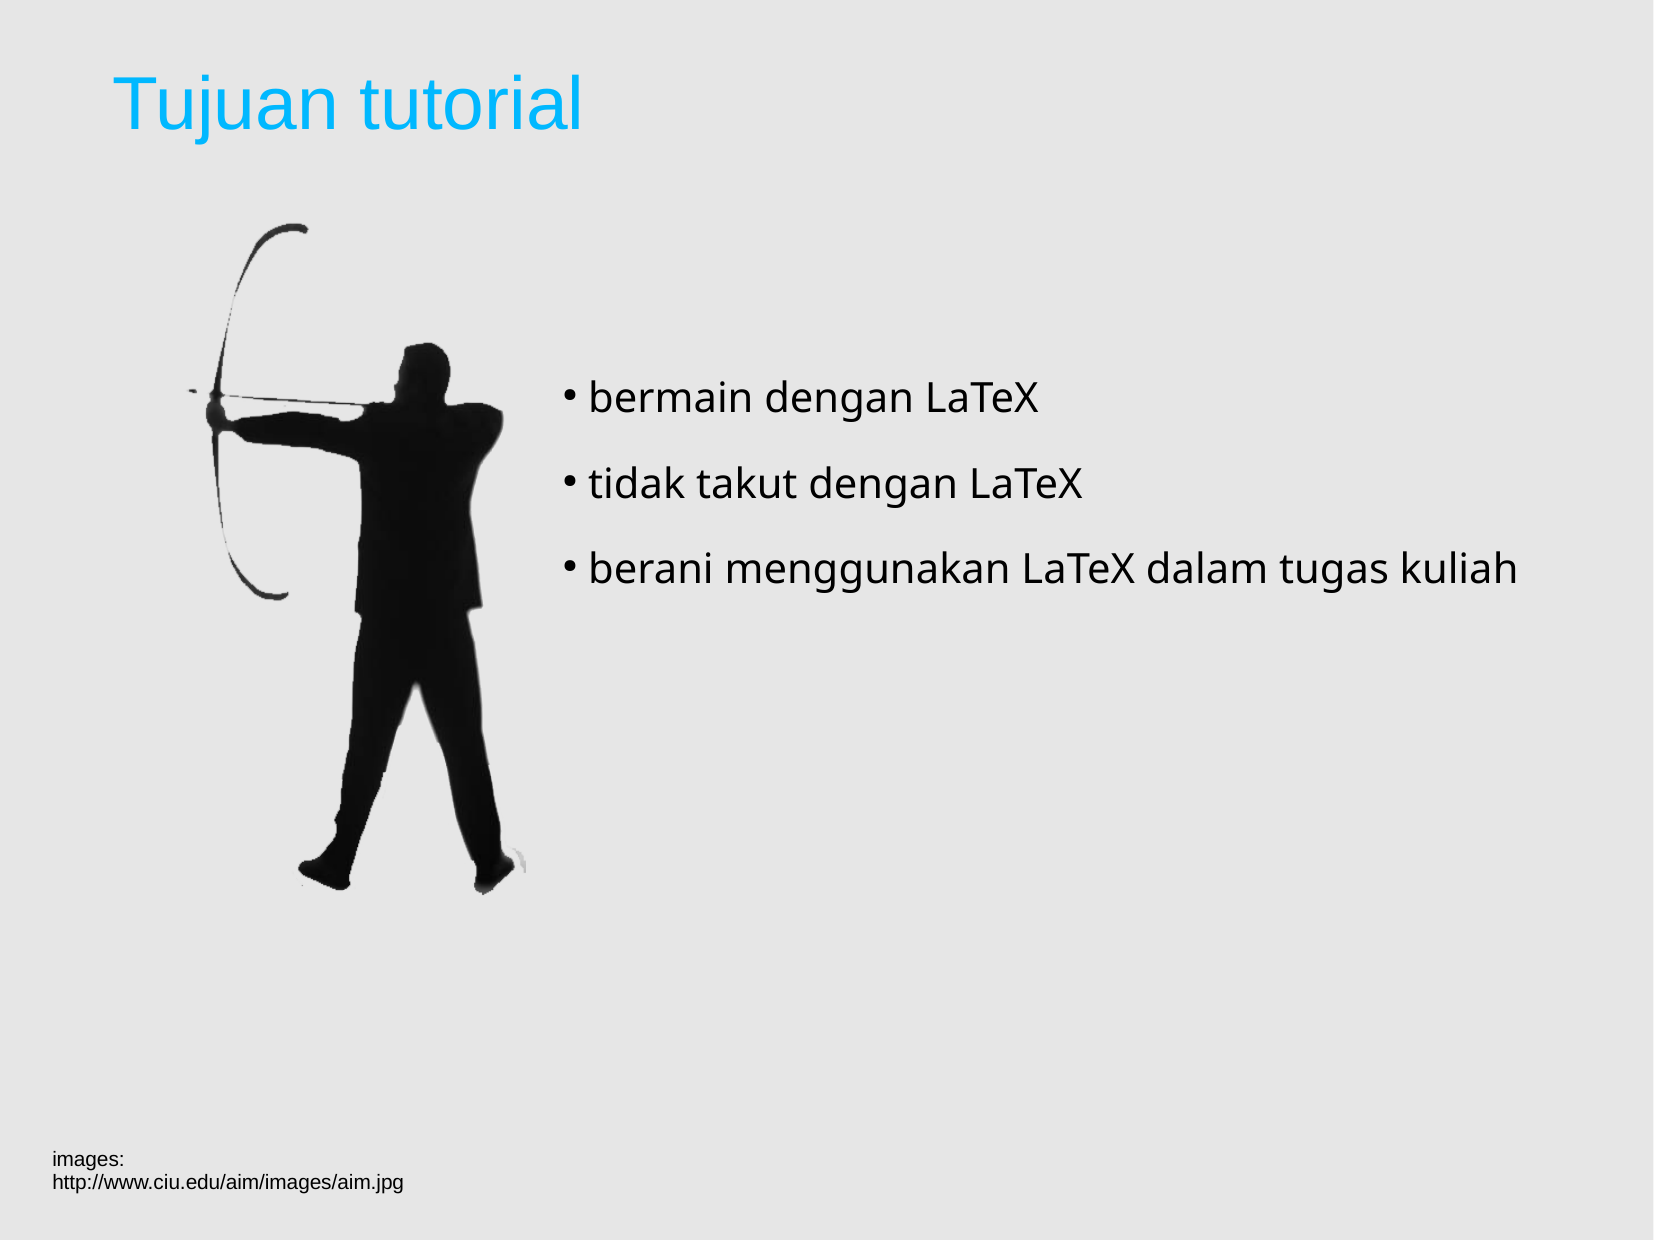

# Tujuan tutorial
 bermain dengan LaTeX
 tidak takut dengan LaTeX
 berani menggunakan LaTeX dalam tugas kuliah
images:
http://www.ciu.edu/aim/images/aim.jpg